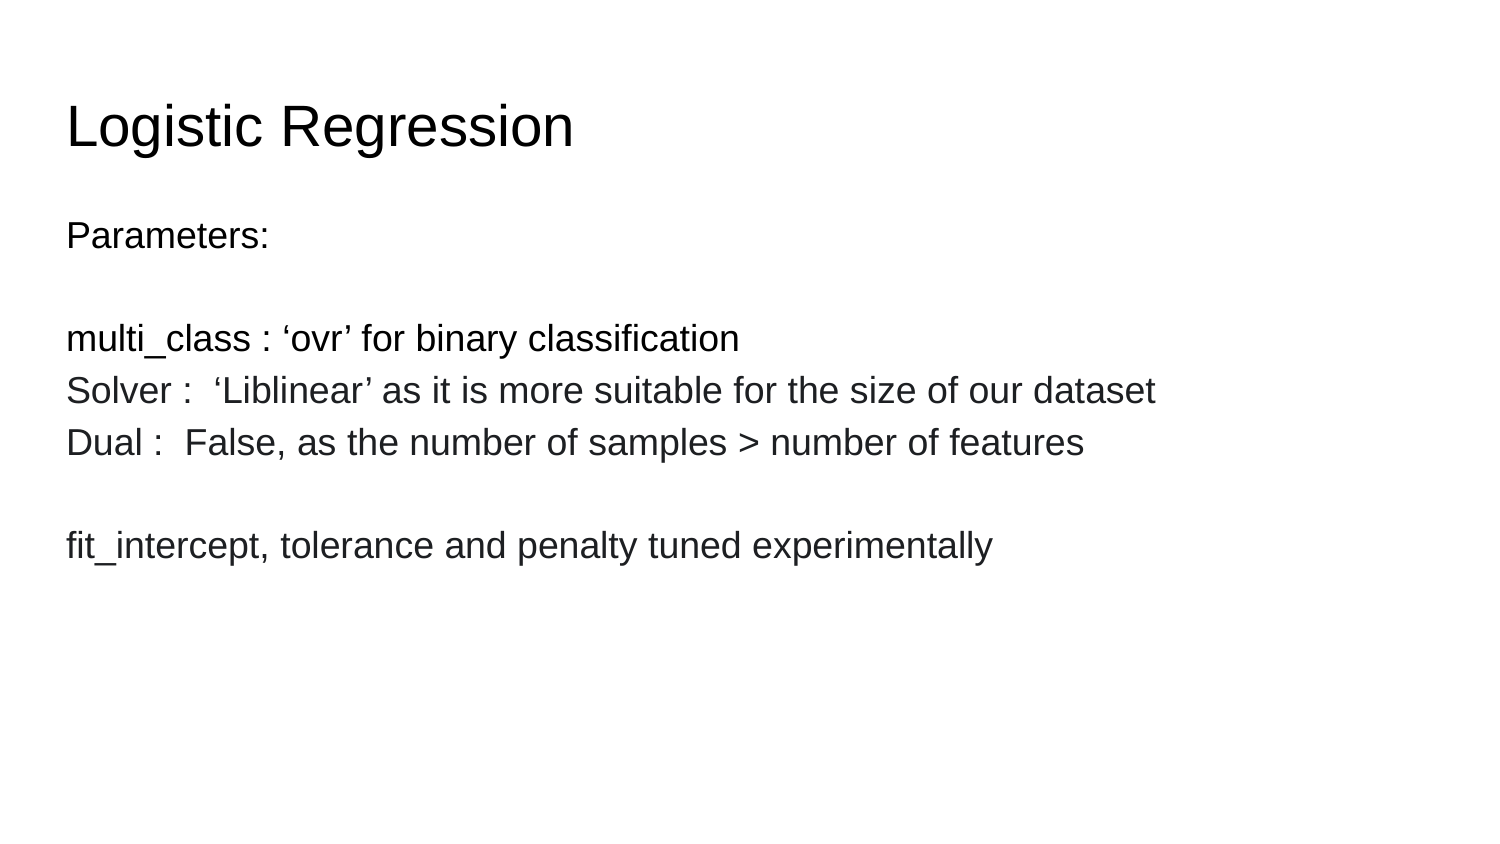

# Logistic Regression
Parameters:
multi_class : ‘ovr’ for binary classification
Solver : ‘Liblinear’ as it is more suitable for the size of our dataset
Dual : False, as the number of samples > number of features
fit_intercept, tolerance and penalty tuned experimentally